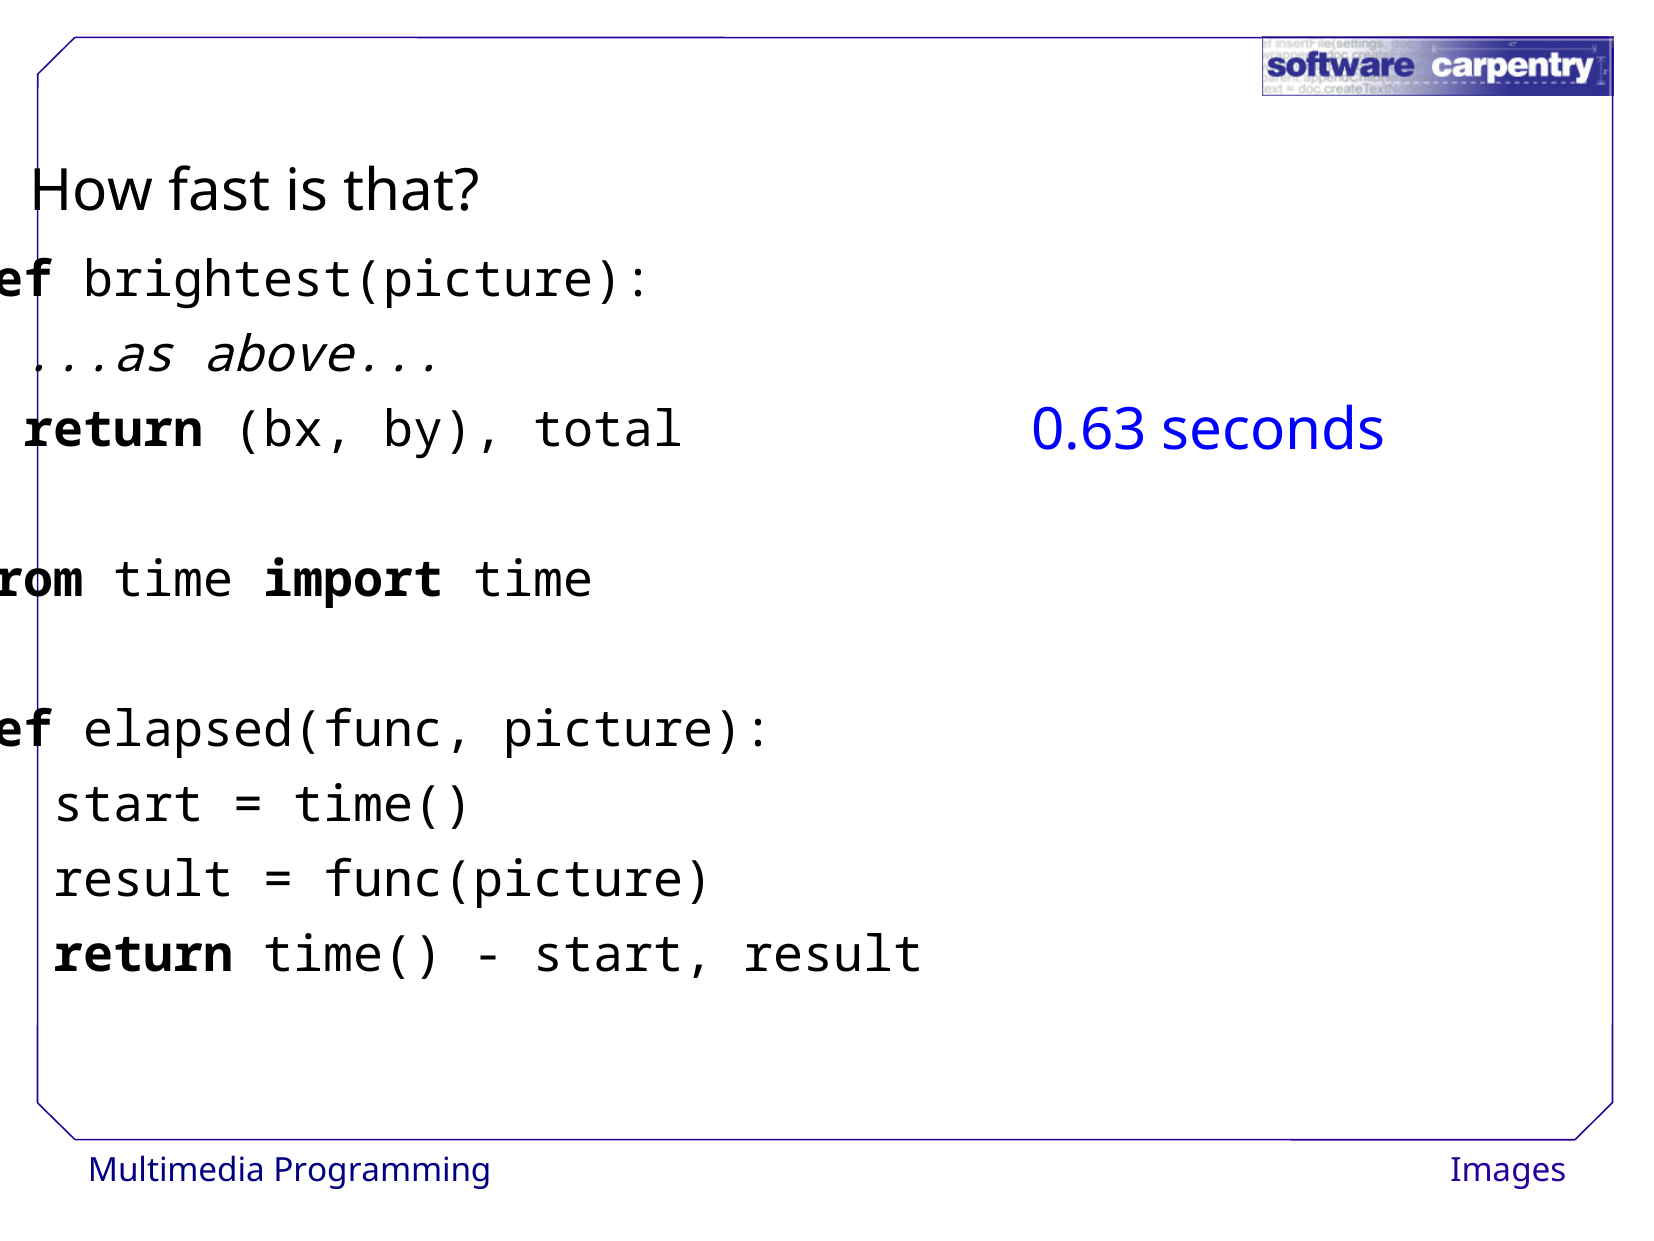

How fast is that?
def brightest(picture):
 ...as above...
 return (bx, by), total
from time import time
def elapsed(func, picture):
 start = time()
 result = func(picture)
 return time() - start, result
0.63 seconds